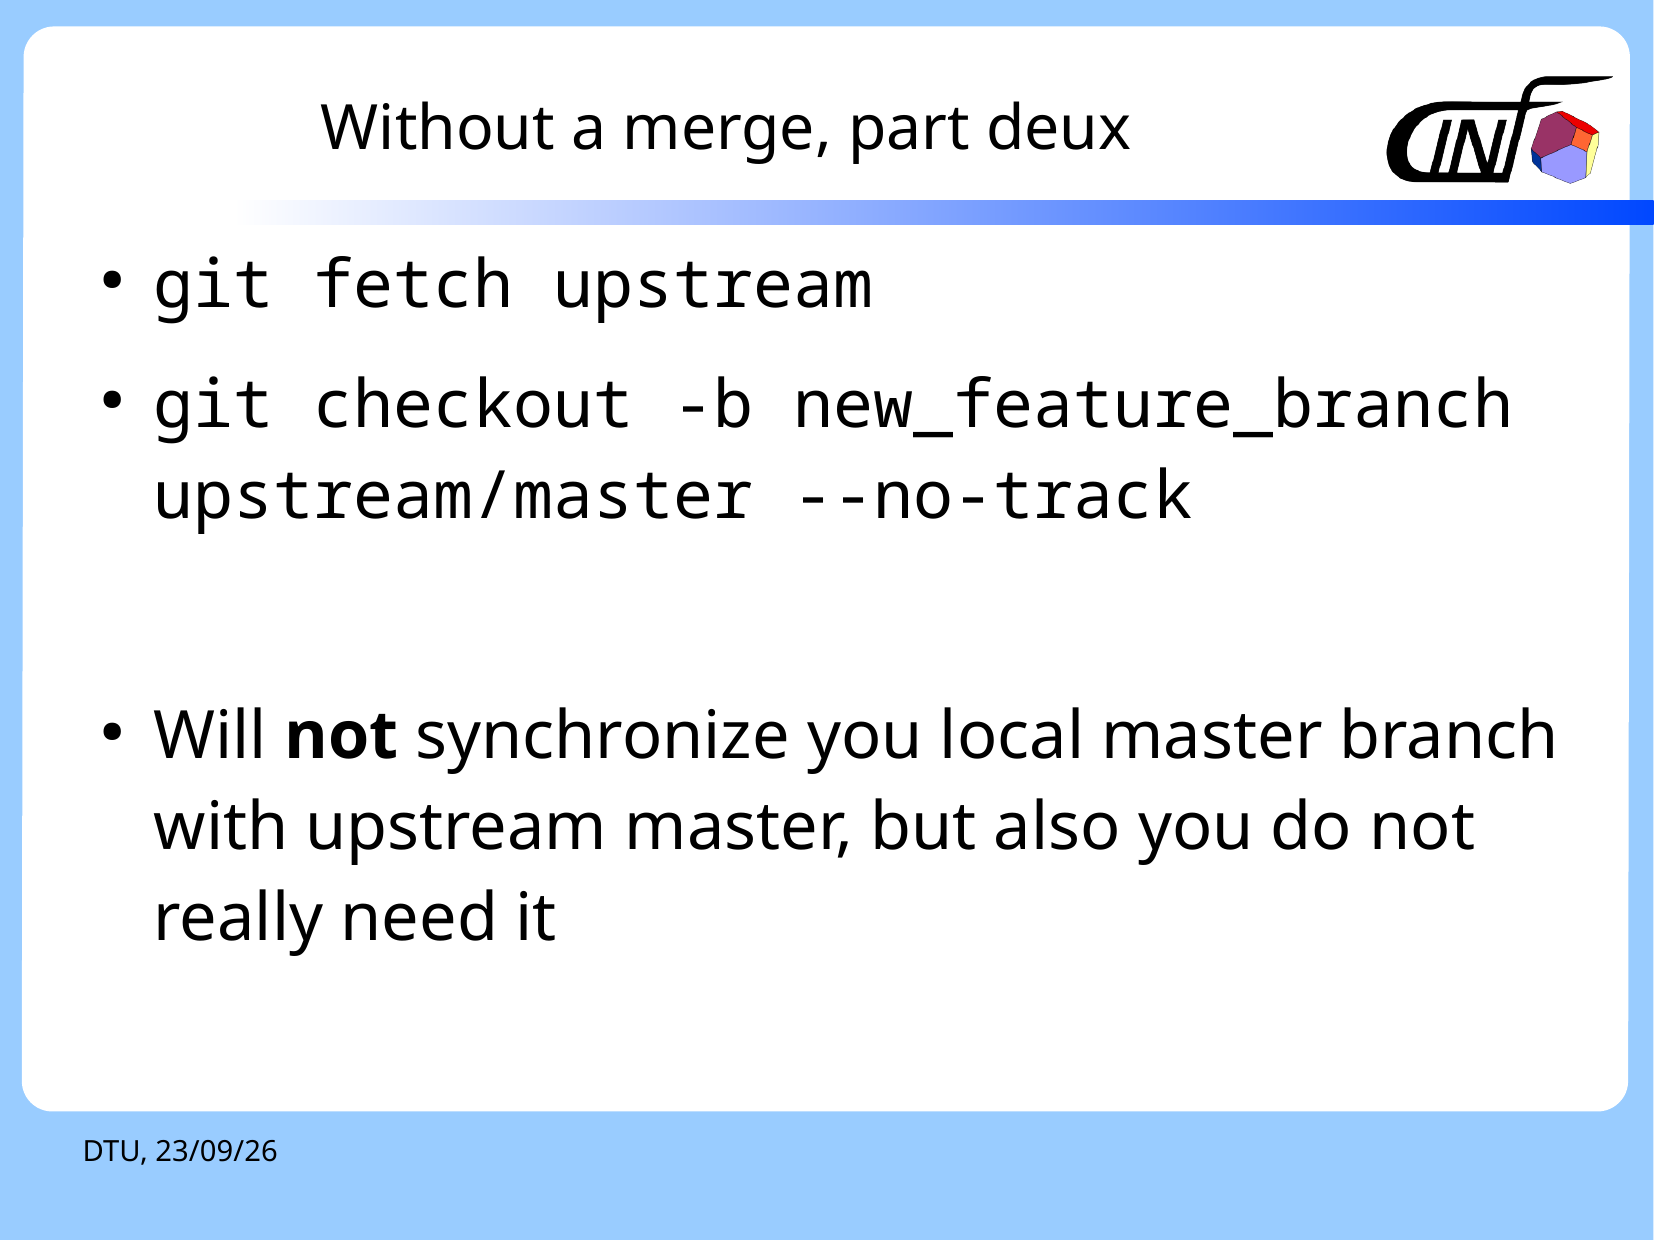

# Without a merge, part deux
git fetch upstream
git checkout -b new_feature_branch upstream/master --no-track
Will not synchronize you local master branch with upstream master, but also you do not really need it